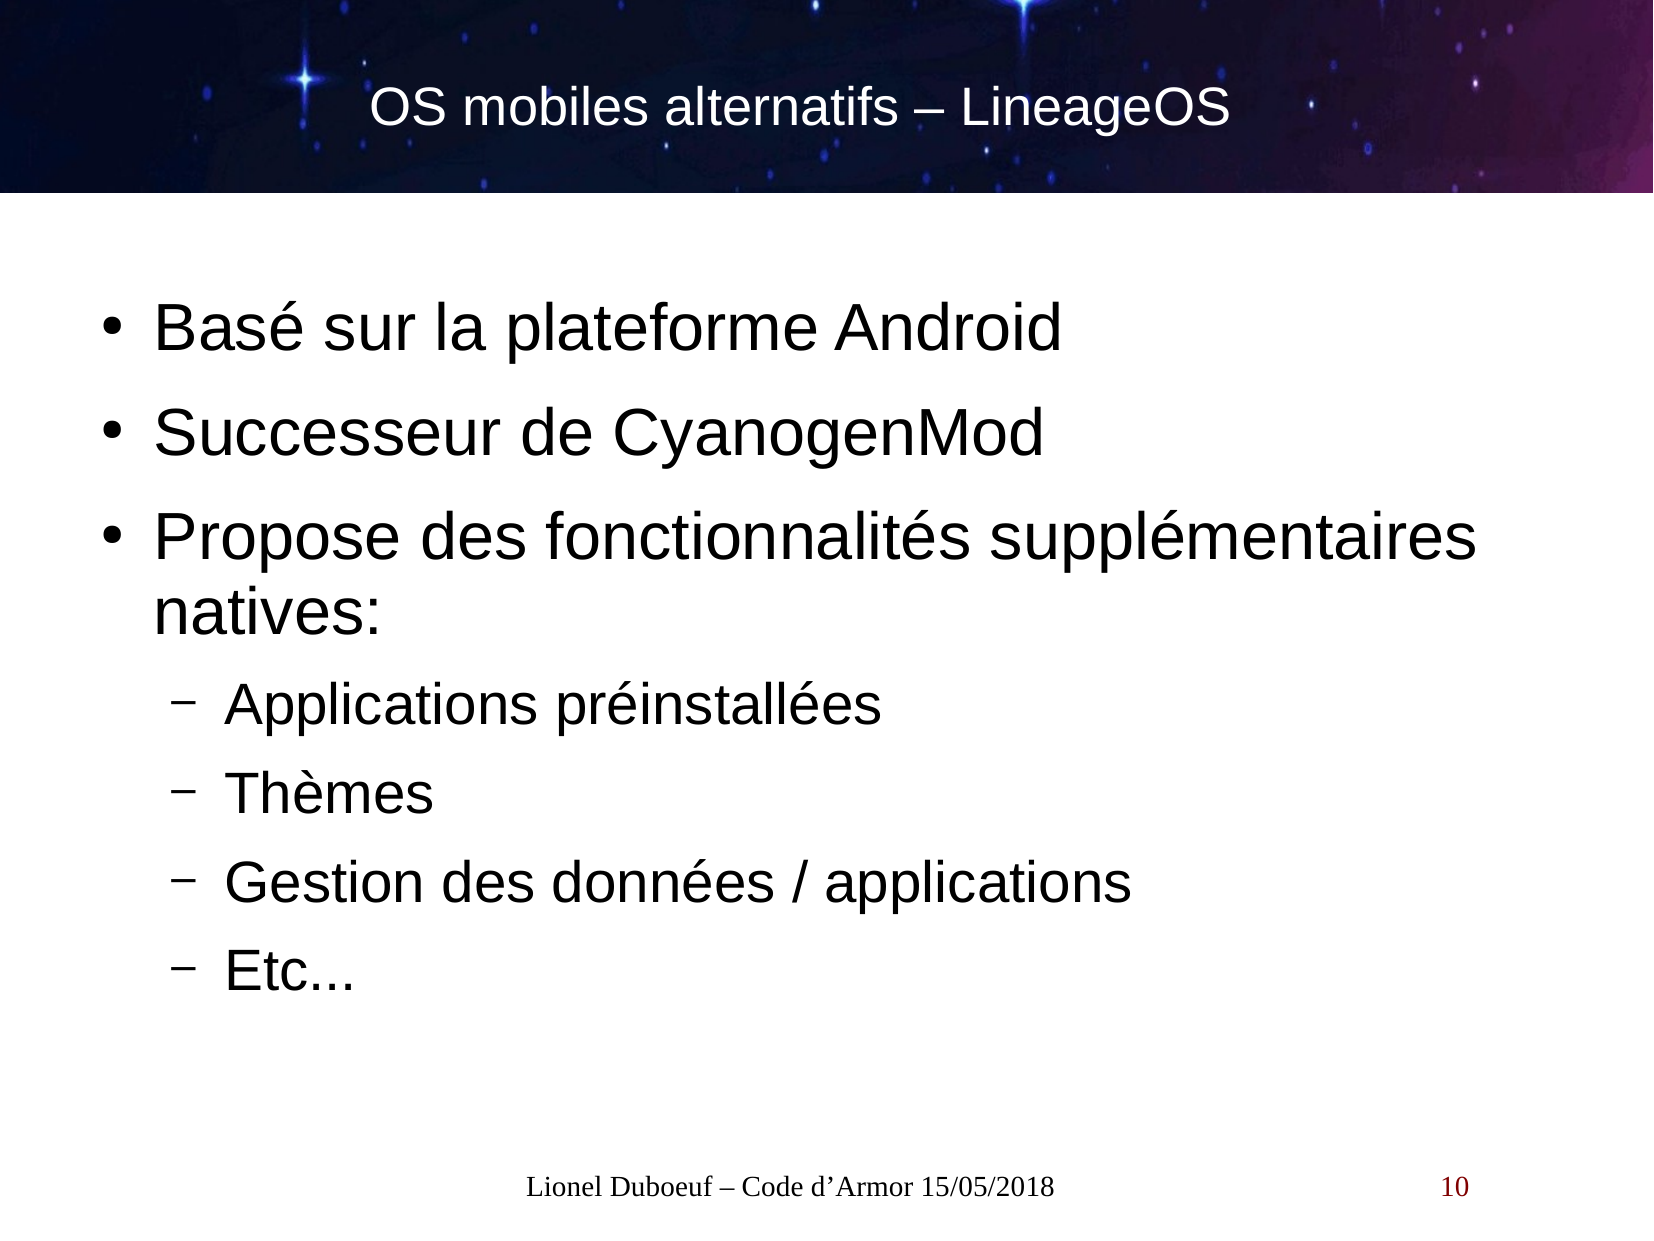

# OS mobiles alternatifs – LineageOS
Basé sur la plateforme Android
Successeur de CyanogenMod
Propose des fonctionnalités supplémentaires natives:
Applications préinstallées
Thèmes
Gestion des données / applications
Etc...
10